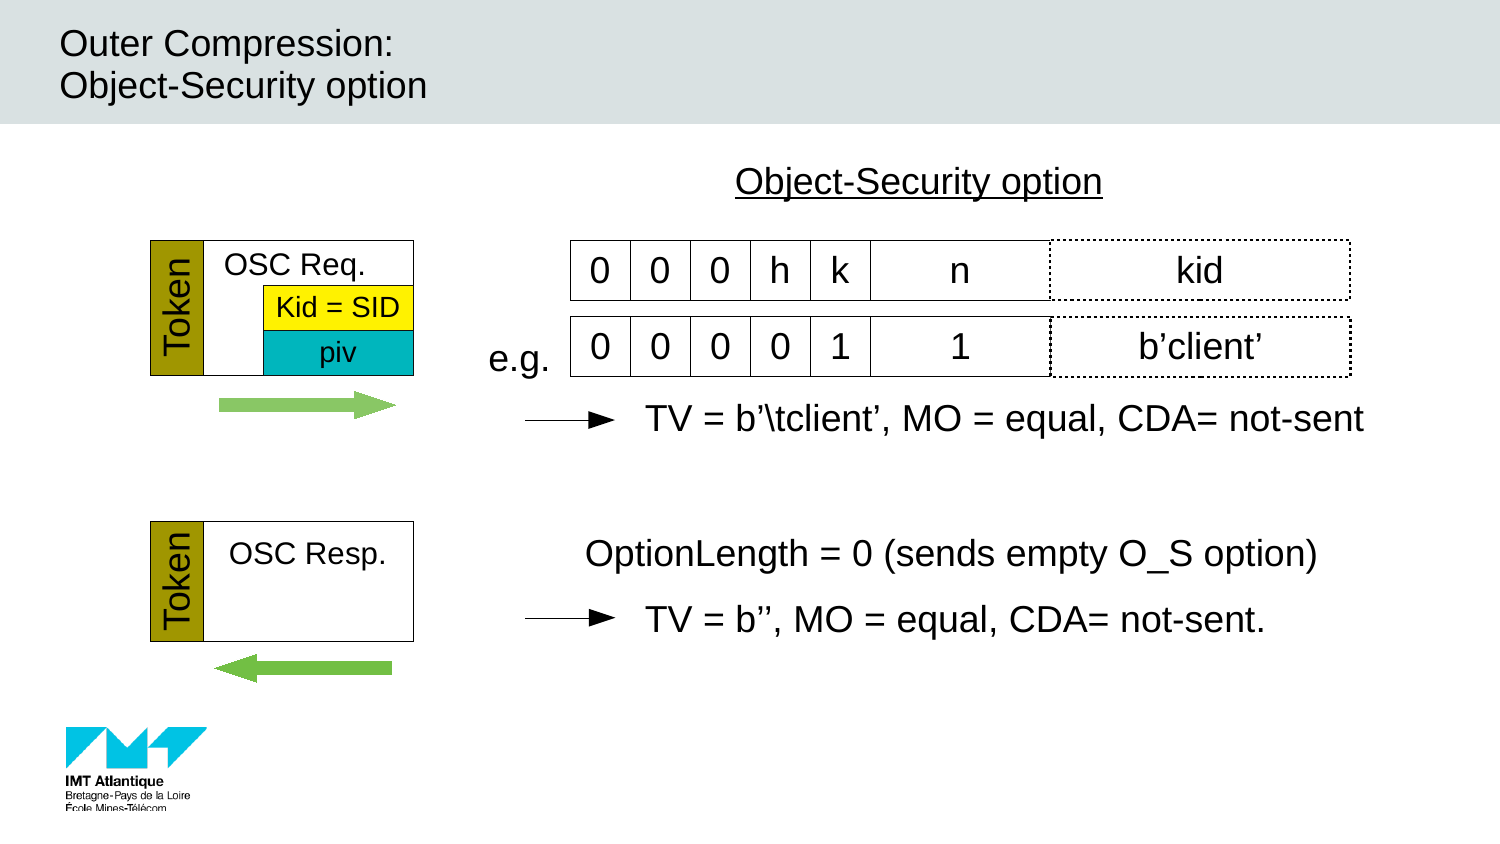

Outer Compression:
Object-Security option
Object-Security option
OSC Req.
0
0
0
h
k
n
kid
Token
Kid = SID
0
0
0
0
1
1
b’client’
piv
piv
e.g.
TV = b’\tclient’, MO = equal, CDA= not-sent
OSC Resp.
OptionLength = 0 (sends empty O_S option)
Token
TV = b’’, MO = equal, CDA= not-sent.